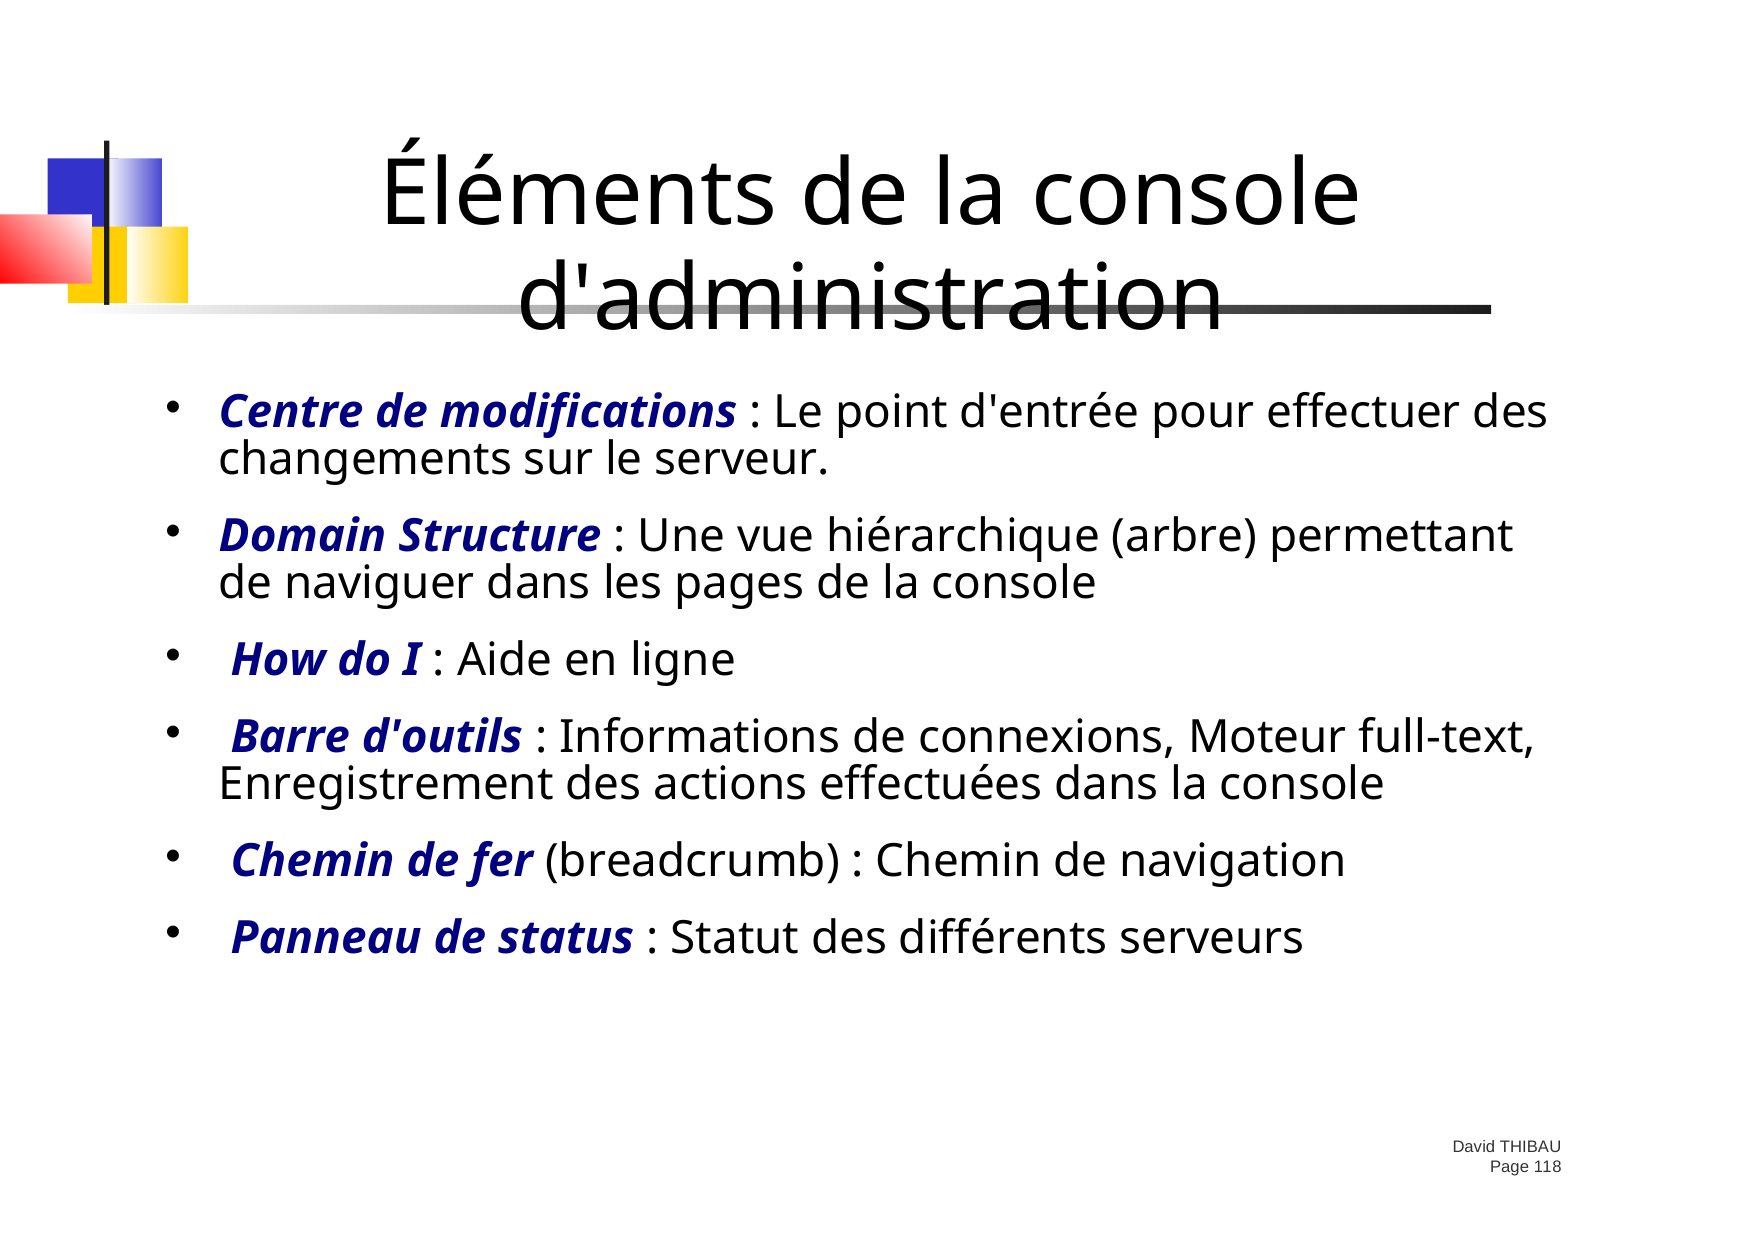

# Éléments de la console d'administration
Centre de modifications : Le point d'entrée pour effectuer des changements sur le serveur.
Domain Structure : Une vue hiérarchique (arbre) permettant de naviguer dans les pages de la console
 How do I : Aide en ligne
 Barre d'outils : Informations de connexions, Moteur full-text, Enregistrement des actions effectuées dans la console
 Chemin de fer (breadcrumb) : Chemin de navigation
 Panneau de status : Statut des différents serveurs